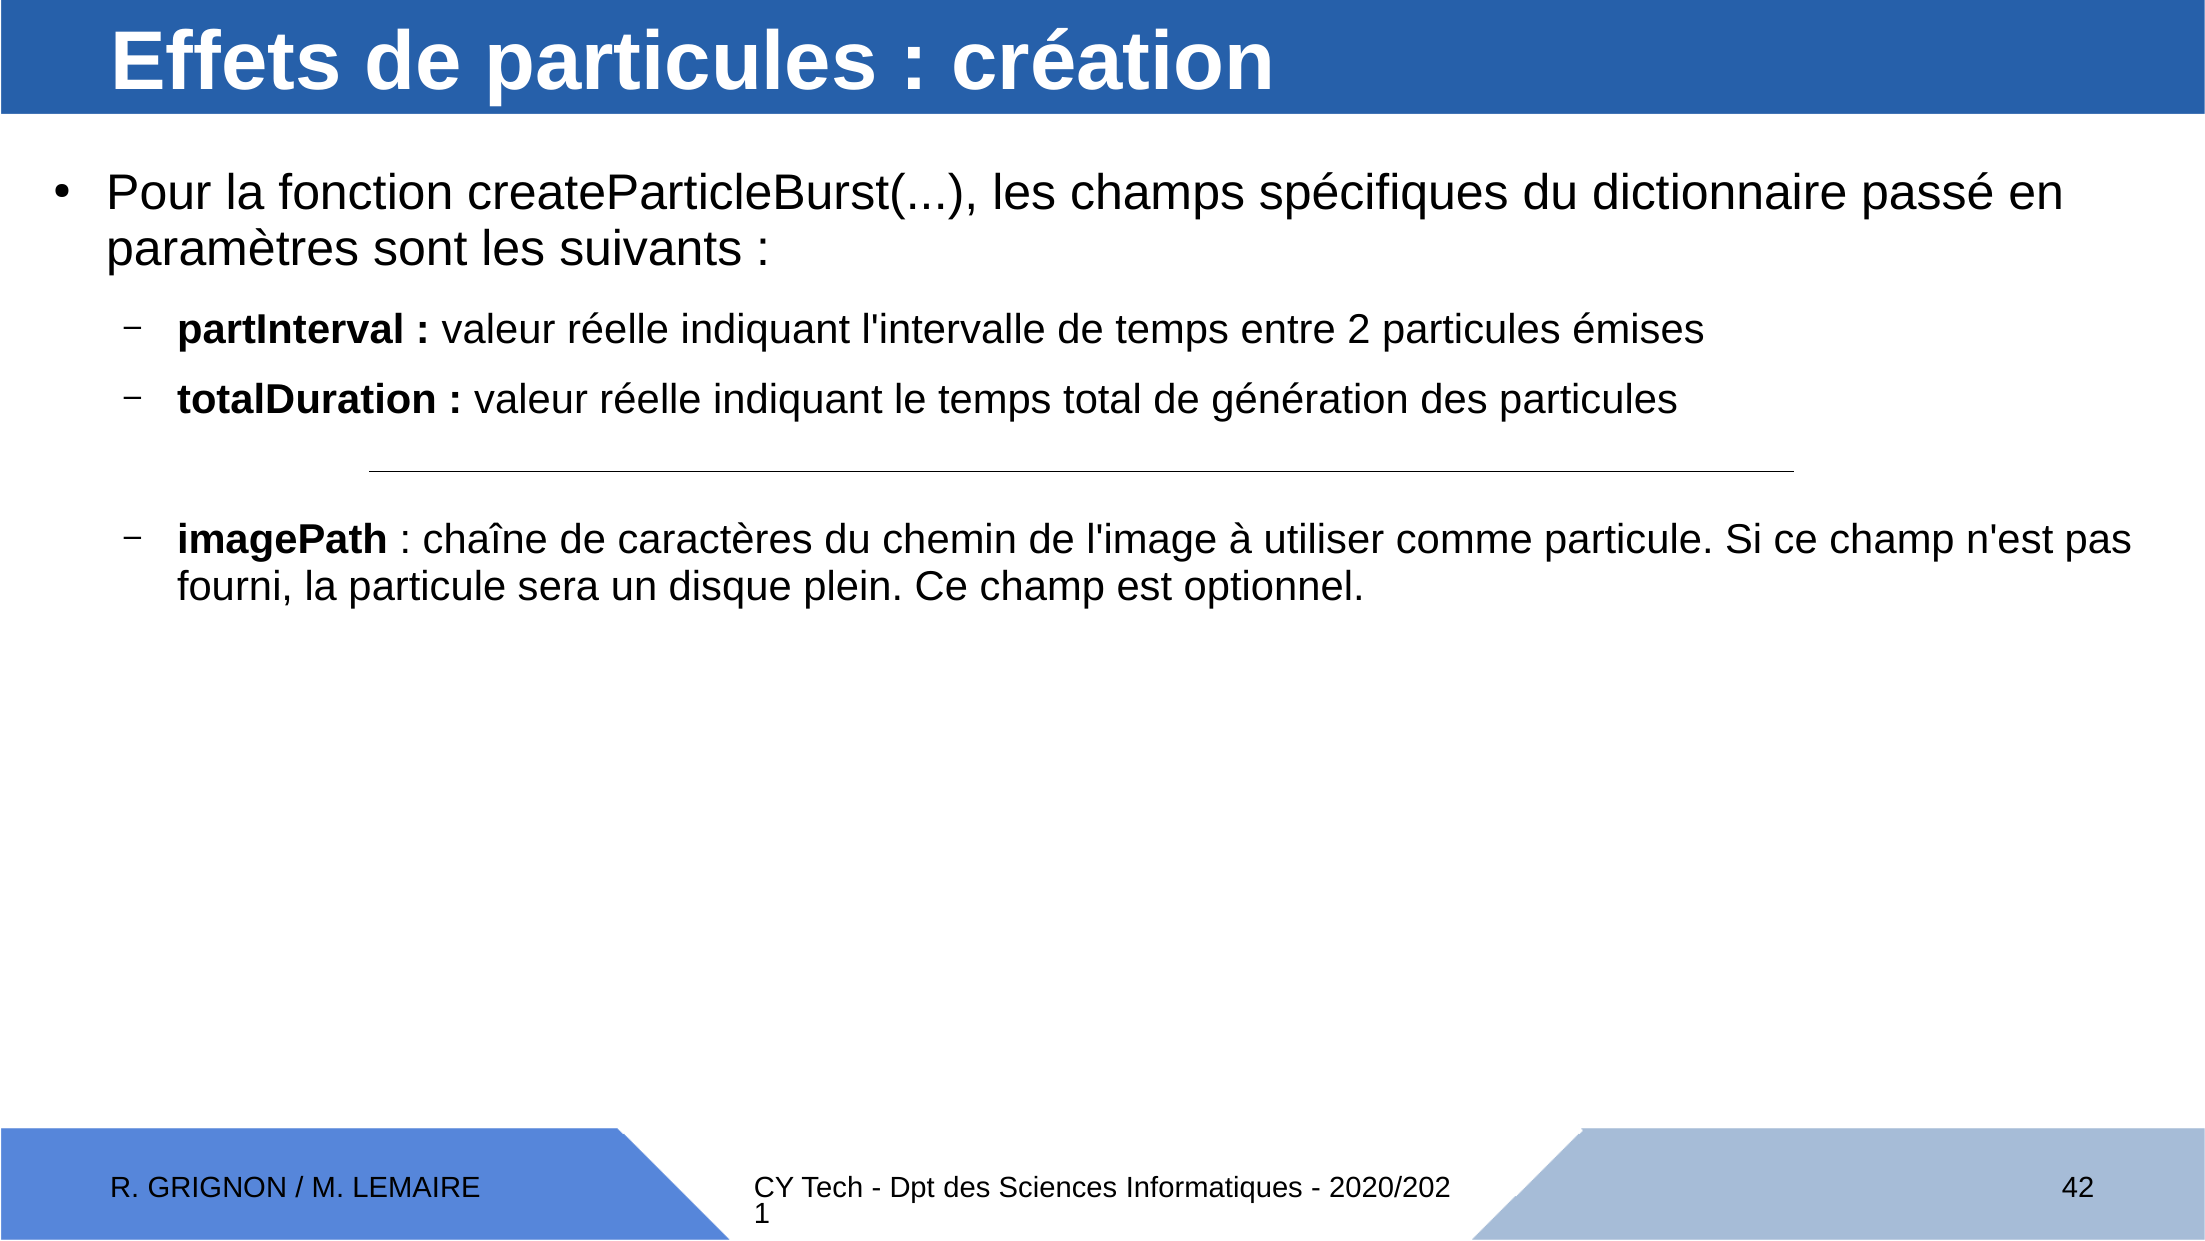

# Effets de particules : création
Pour la fonction createParticleBurst(...), les champs spécifiques du dictionnaire passé en paramètres sont les suivants :
partInterval : valeur réelle indiquant l'intervalle de temps entre 2 particules émises
totalDuration : valeur réelle indiquant le temps total de génération des particules
imagePath : chaîne de caractères du chemin de l'image à utiliser comme particule. Si ce champ n'est pas fourni, la particule sera un disque plein. Ce champ est optionnel.
R. GRIGNON / M. LEMAIRE
CY Tech - Dpt des Sciences Informatiques - 2020/2021
42